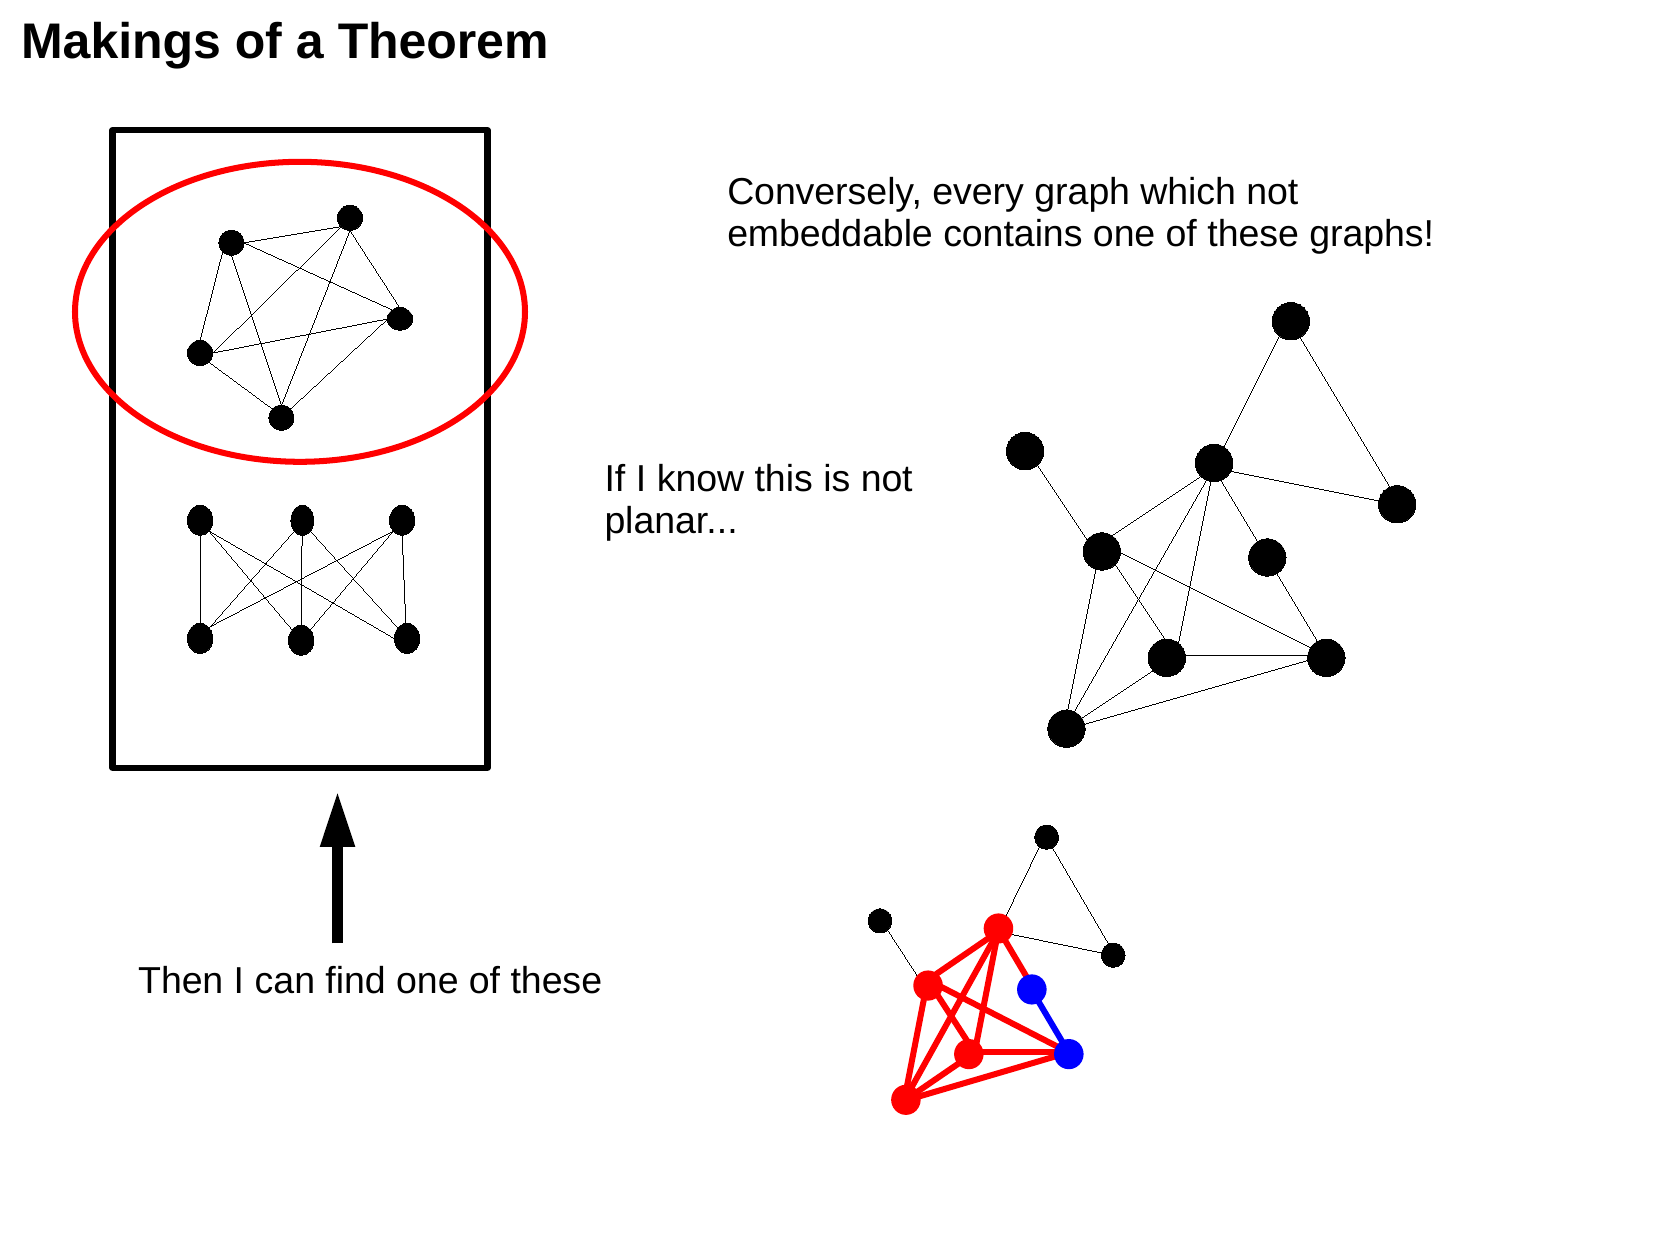

Makings of a Theorem
Conversely, every graph which not embeddable contains one of these graphs!
If I know this is not
planar...
Then I can find one of these